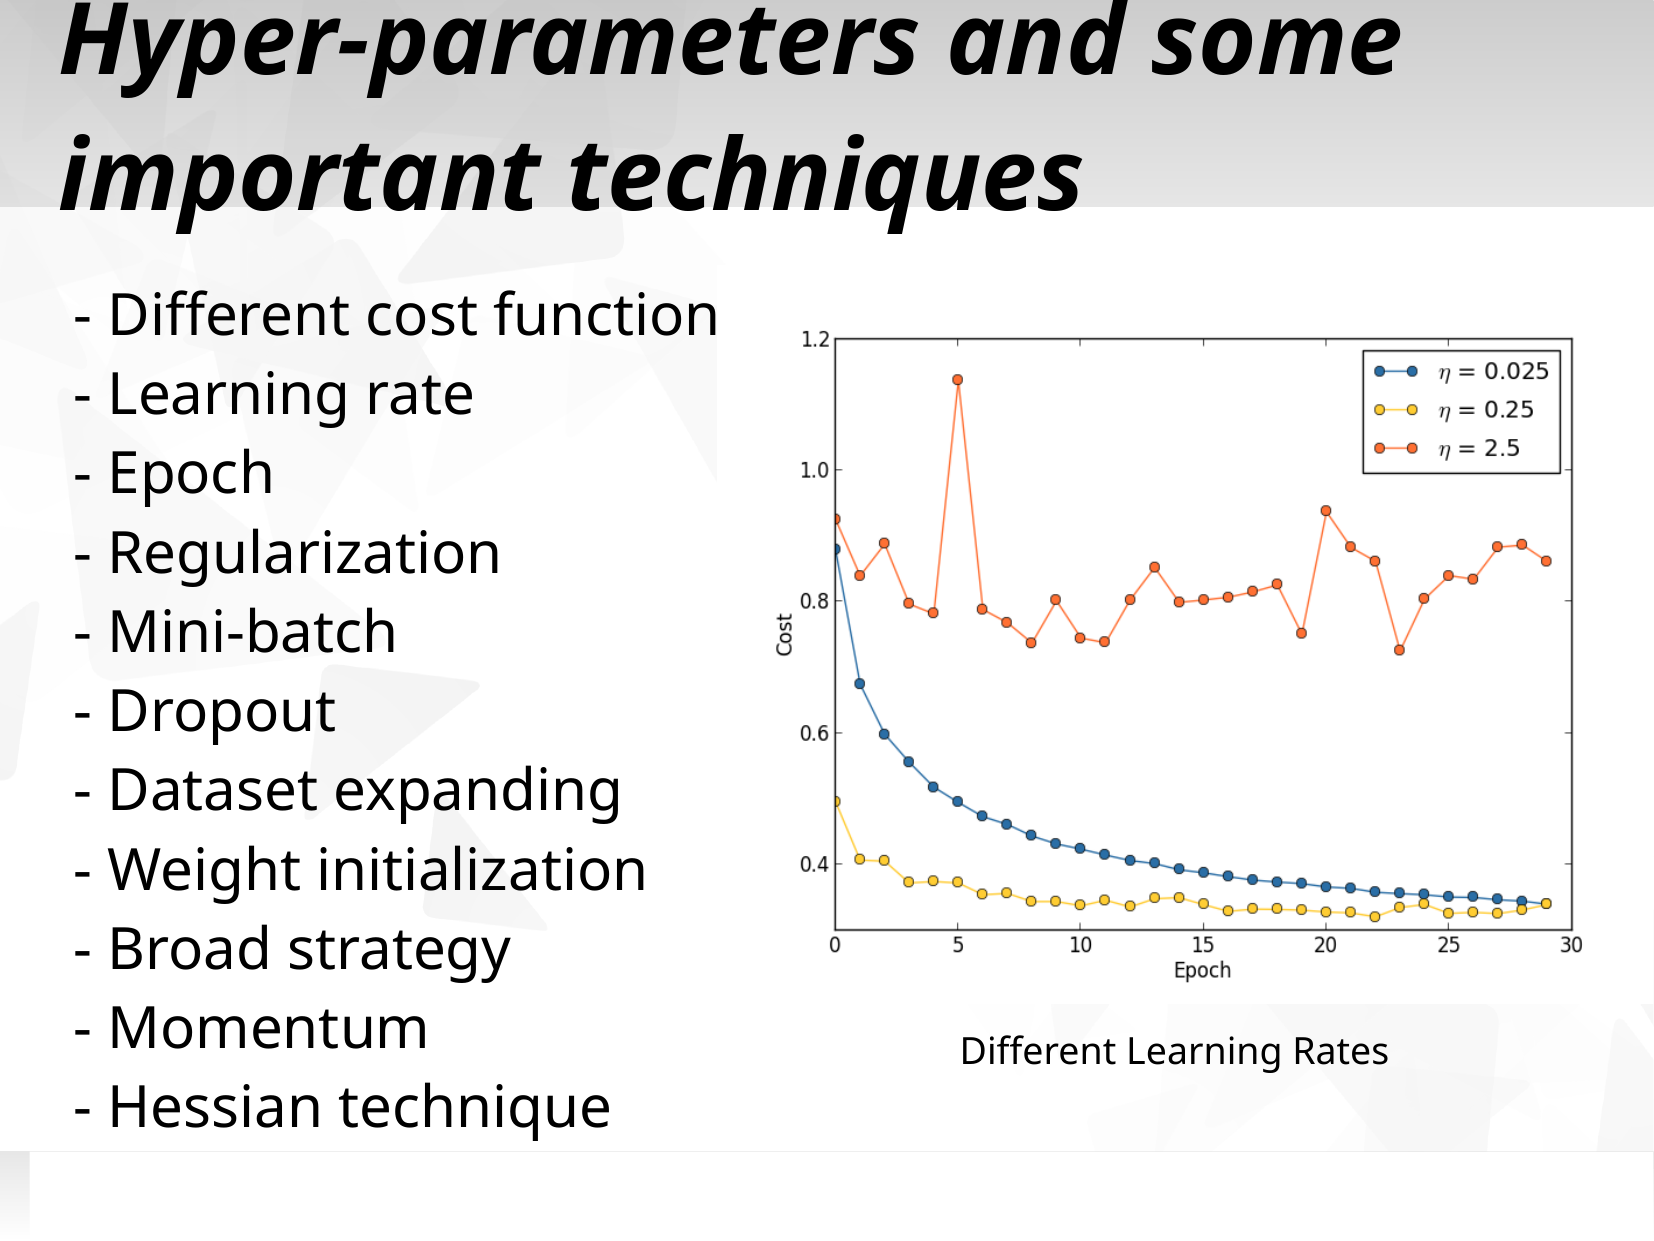

# Hyper-parameters and some important techniques
- Different cost functions
- Learning rate
- Epoch
- Regularization
- Mini-batch
- Dropout
- Dataset expanding
- Weight initialization
- Broad strategy
- Momentum
- Hessian technique
Different Learning Rates
11
LibreOffice Productivity Suite